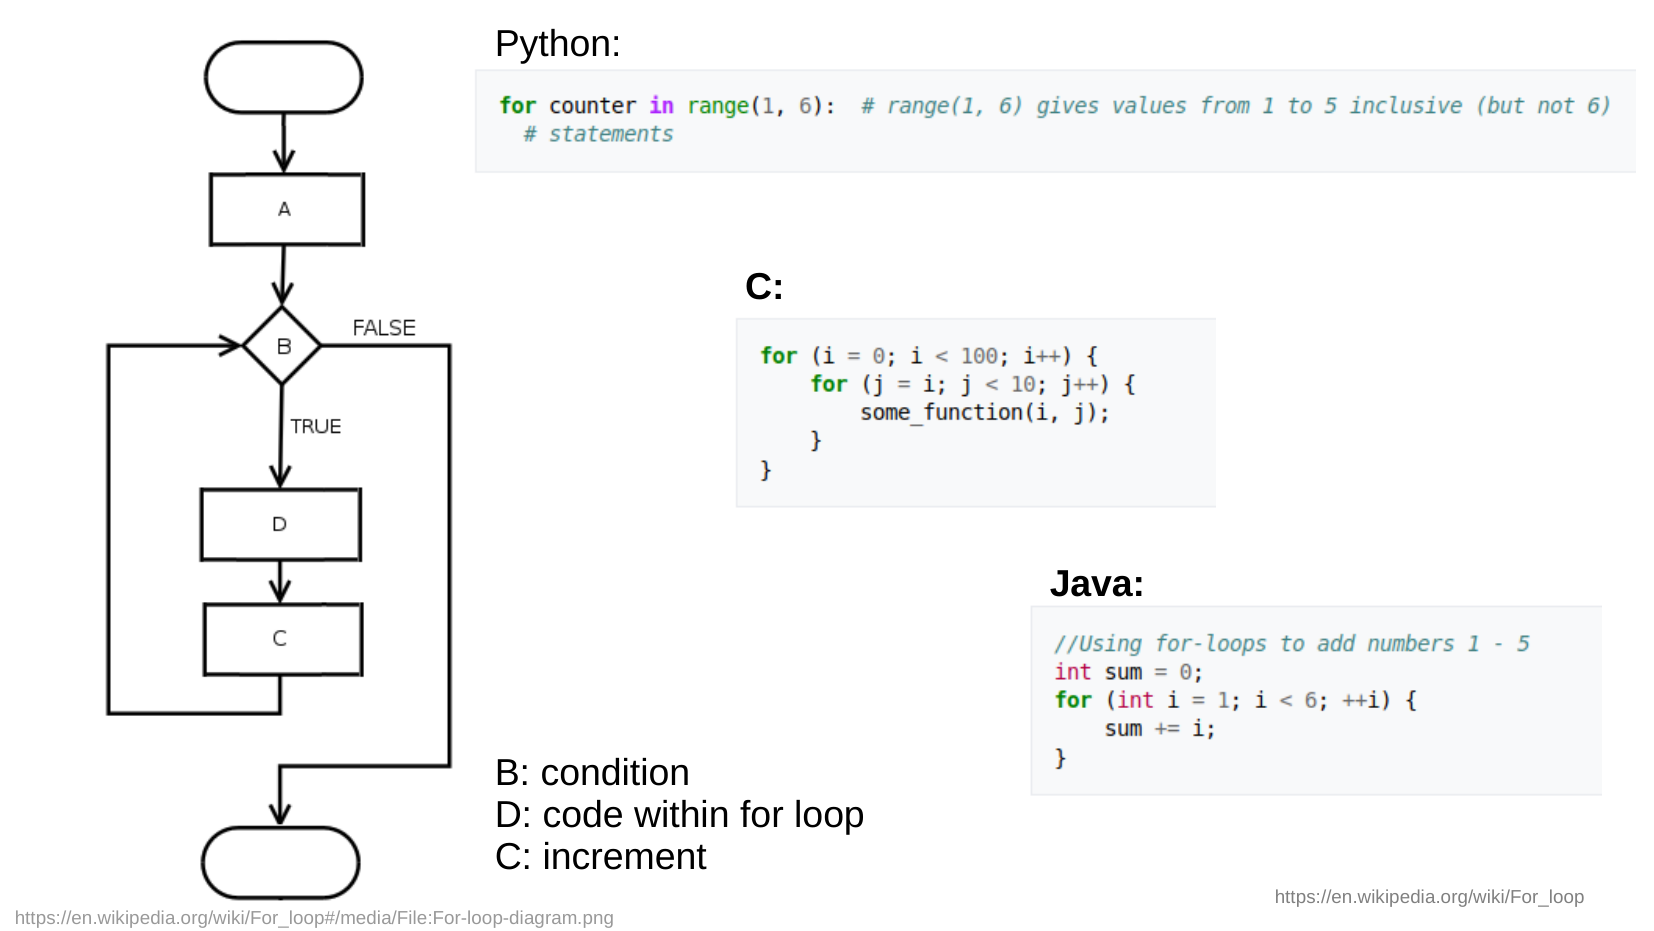

Python:
 C:
Java:
B: condition
D: code within for loop
C: increment
https://en.wikipedia.org/wiki/For_loop
https://en.wikipedia.org/wiki/For_loop#/media/File:For-loop-diagram.png